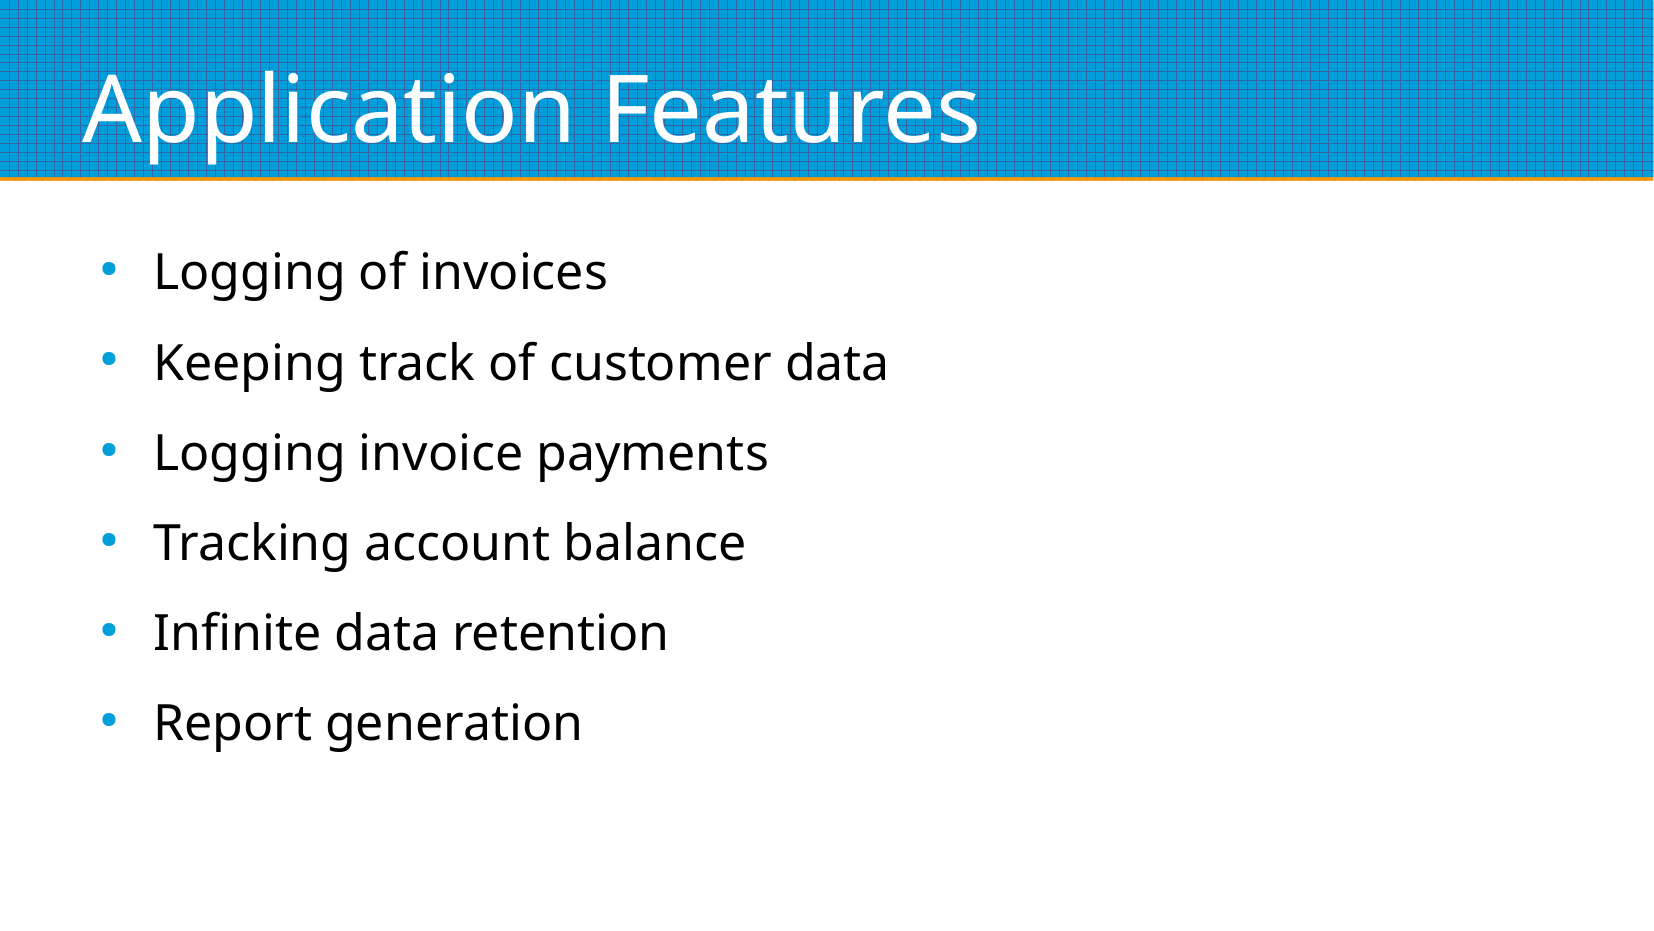

# Application Features
Logging of invoices
Keeping track of customer data
Logging invoice payments
Tracking account balance
Infinite data retention
Report generation